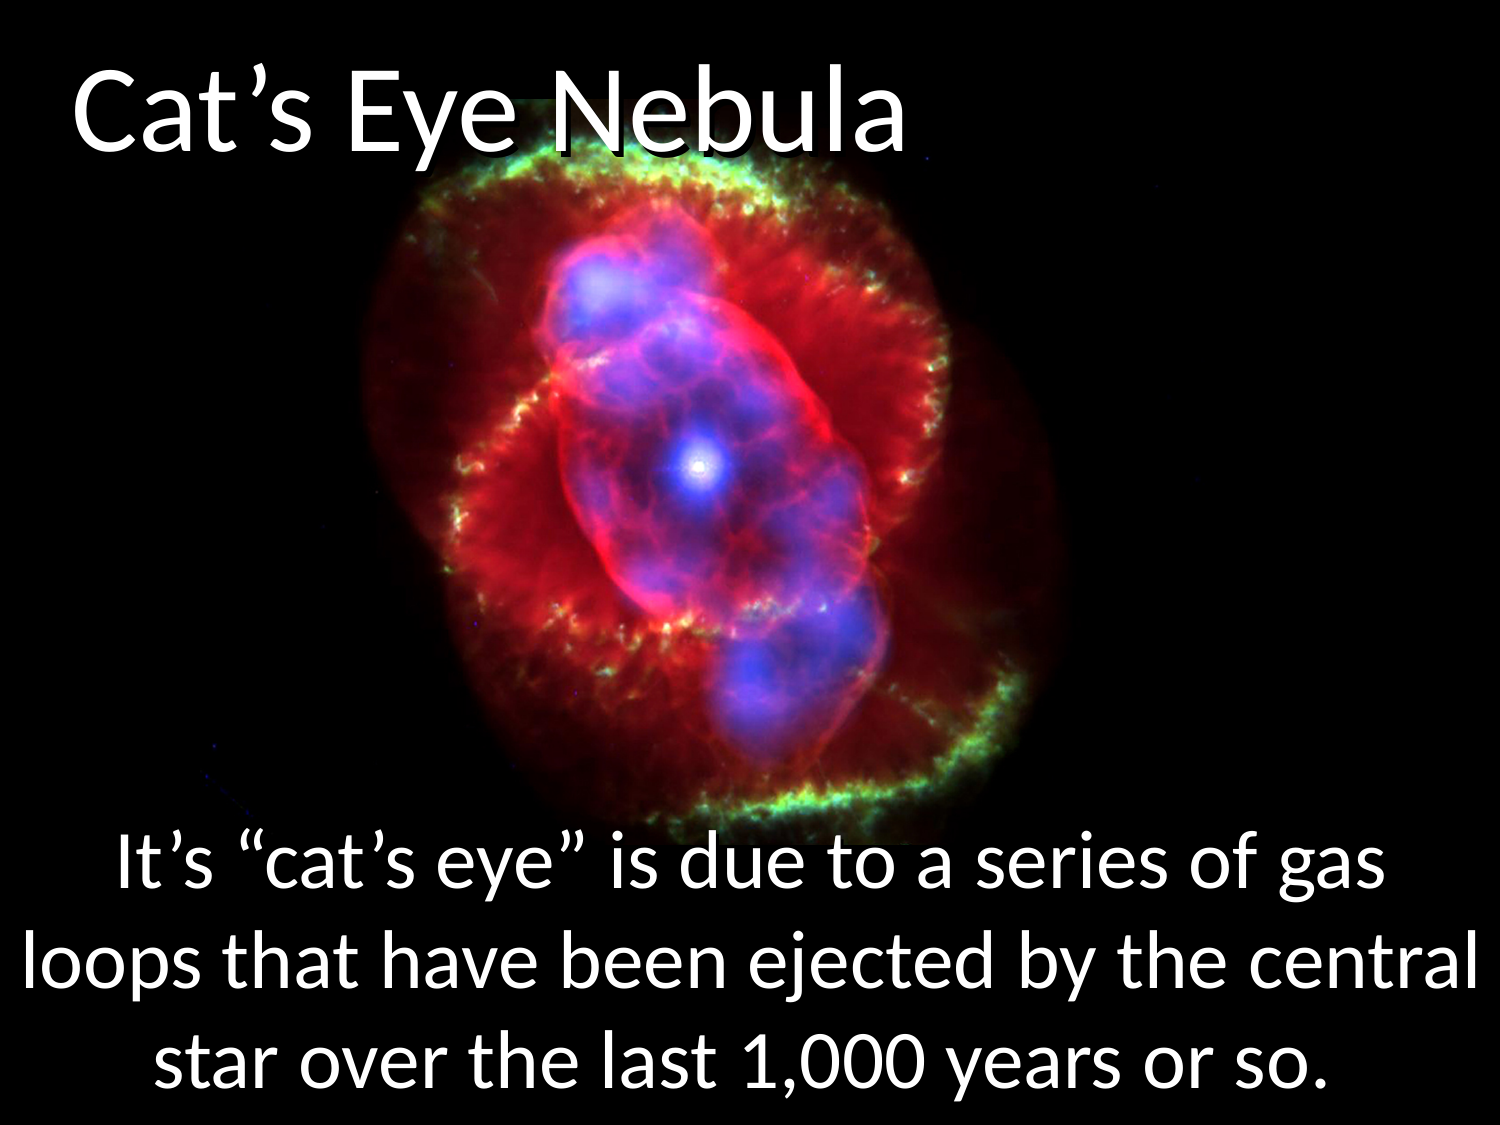

Cat’s Eye Nebula
It’s “cat’s eye” is due to a series of gas loops that have been ejected by the central star over the last 1,000 years or so.